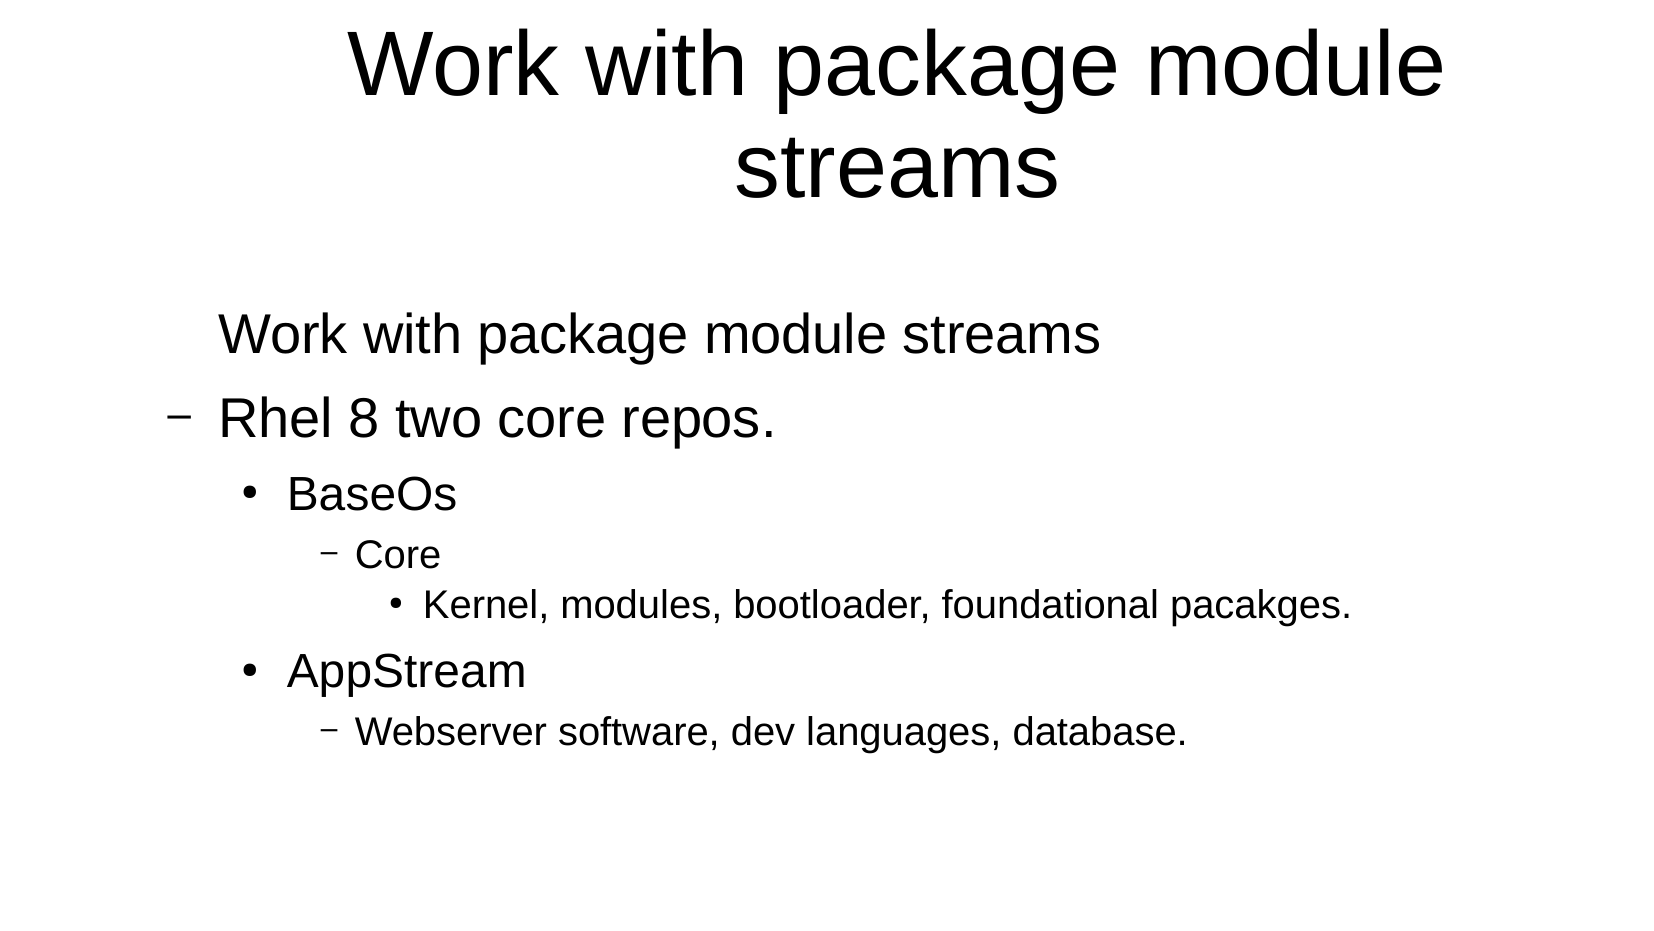

# Work with package module streams
Work with package module streams
Rhel 8 two core repos.
BaseOs
Core
Kernel, modules, bootloader, foundational pacakges.
AppStream
Webserver software, dev languages, database.